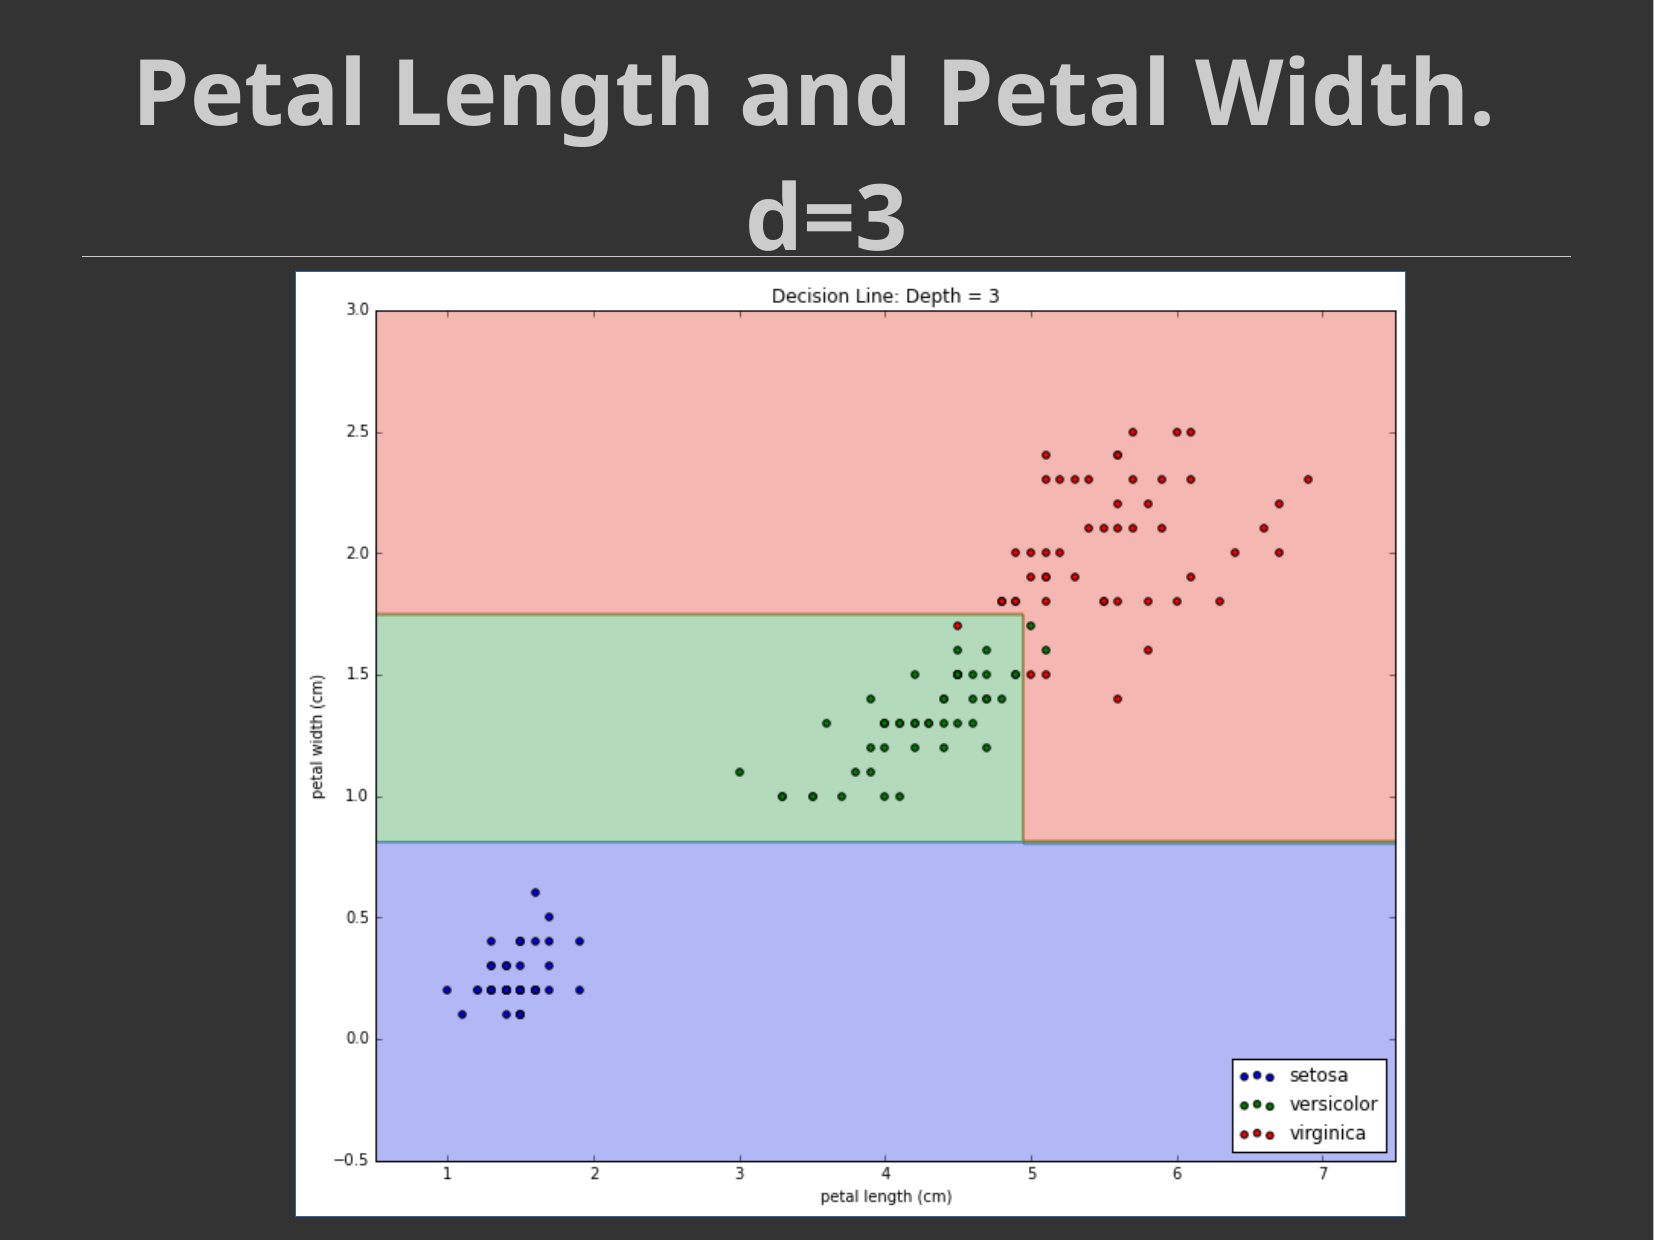

# Petal Length and Petal Width. d=3